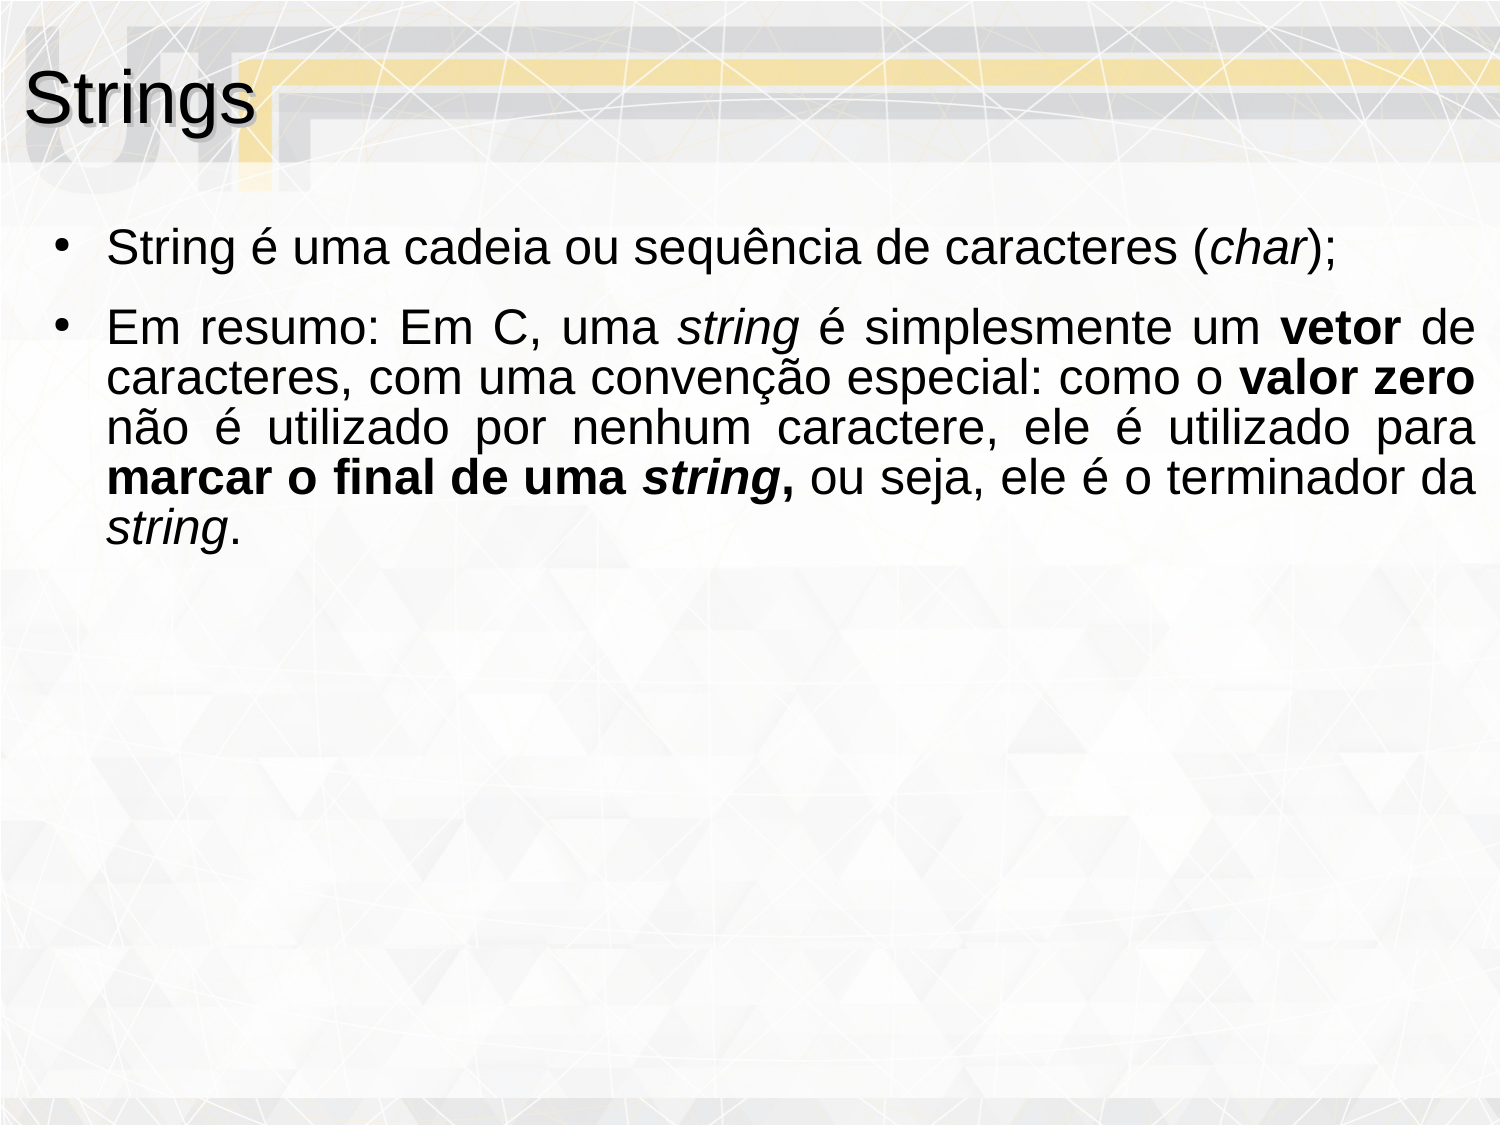

# Strings
String é uma cadeia ou sequência de caracteres (char);
Em resumo: Em C, uma string é simplesmente um vetor de caracteres, com uma convenção especial: como o valor zero não é utilizado por nenhum caractere, ele é utilizado para marcar o final de uma string, ou seja, ele é o terminador da string.